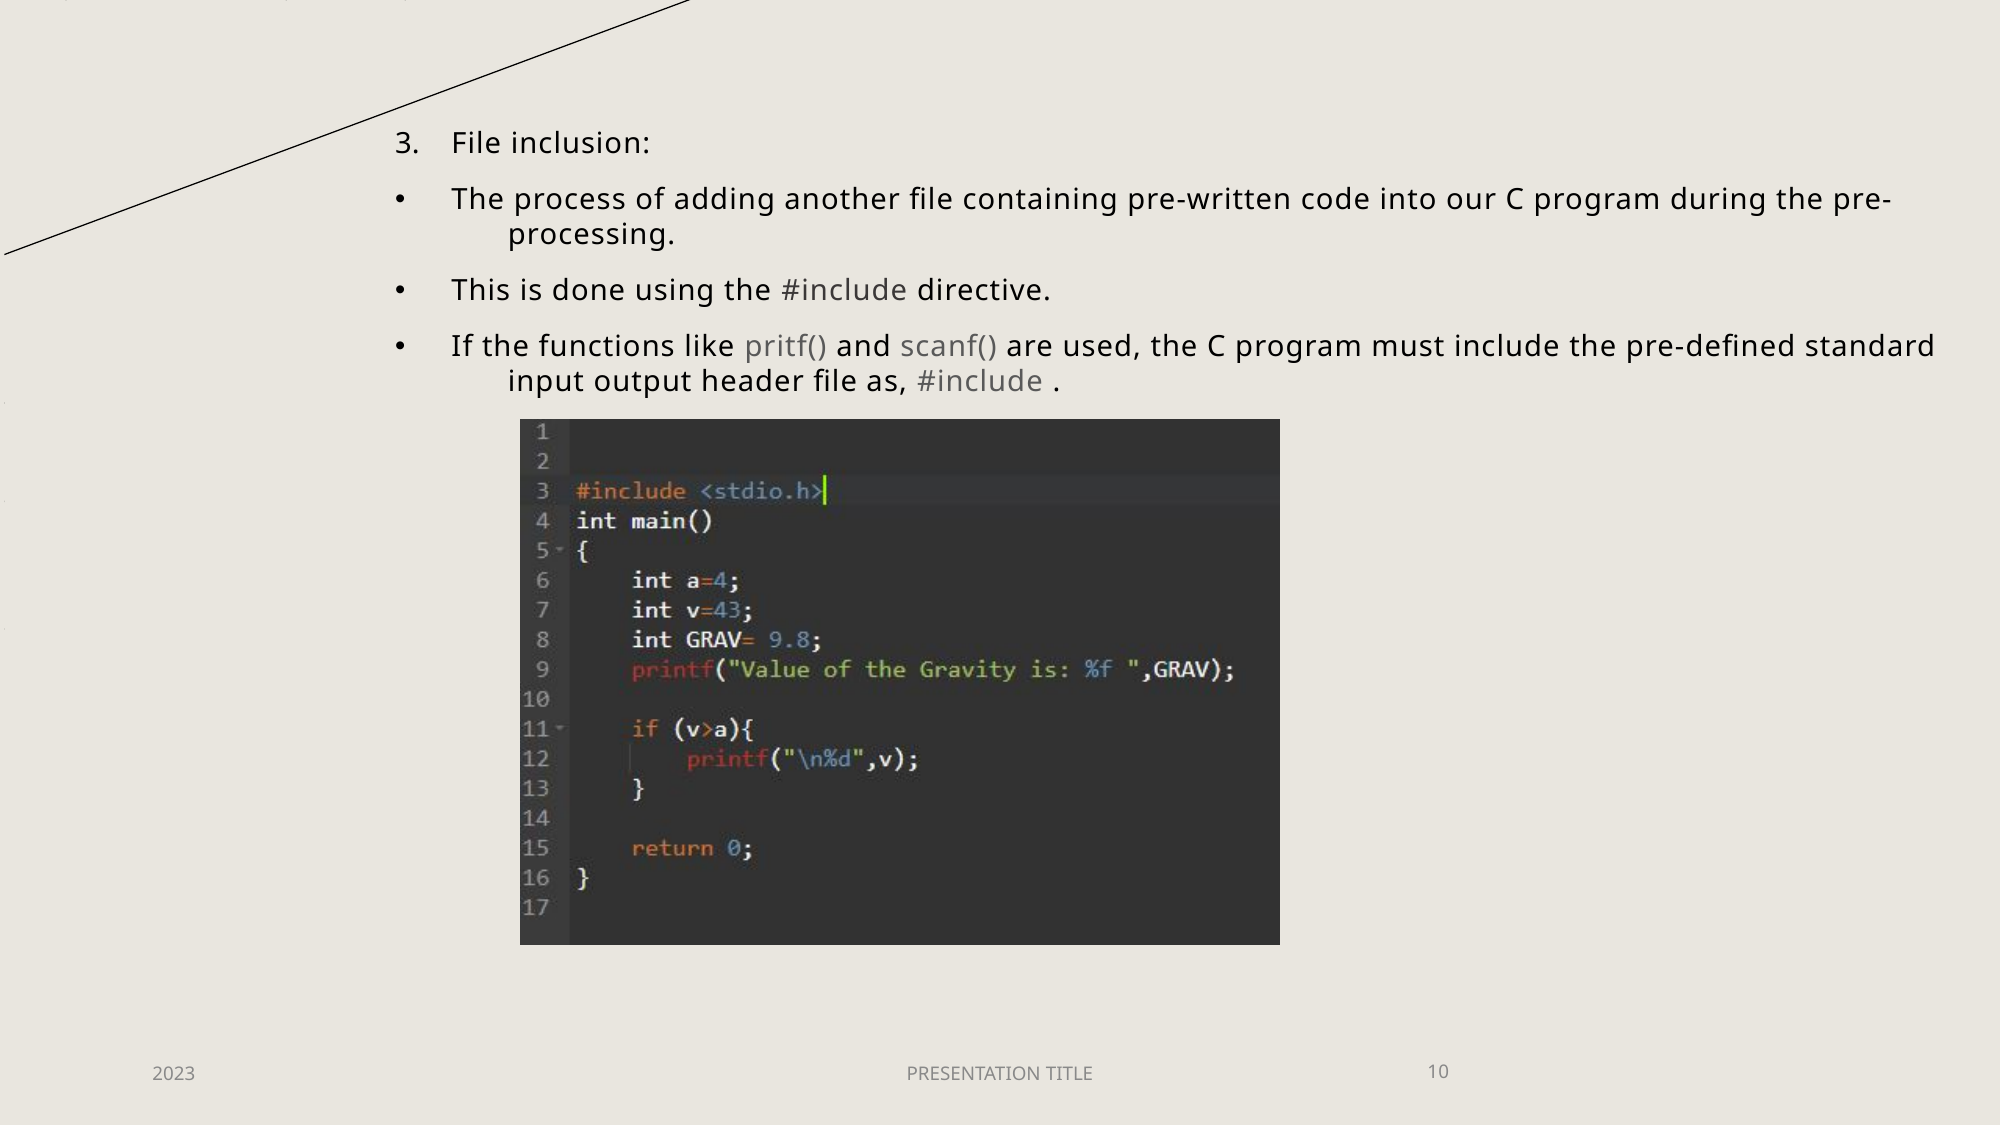

# File inclusion:
The process of adding another file containing pre-written code into our C program during the pre-processing.
This is done using the #include directive.
If the functions like pritf() and scanf() are used, the C program must include the pre-defined standard input output header file as, #include . ​
2023
PRESENTATION TITLE